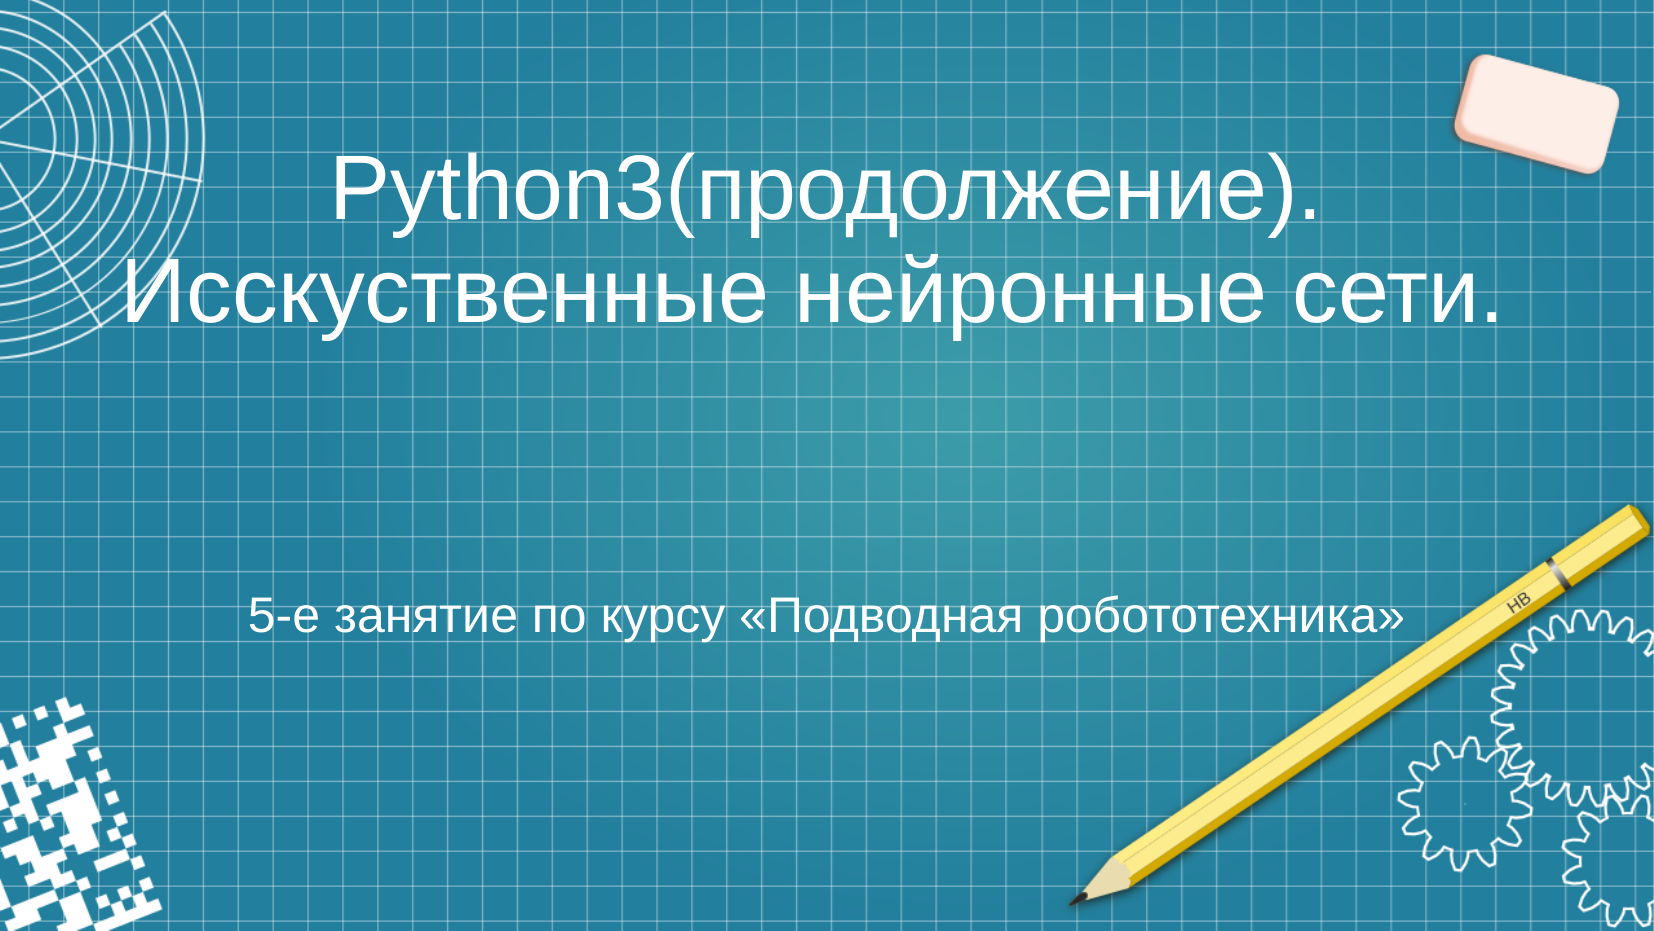

# Python3(продолжение). Исскуственные нейронные сети.
5-е занятие по курсу «Подводная робототехника»